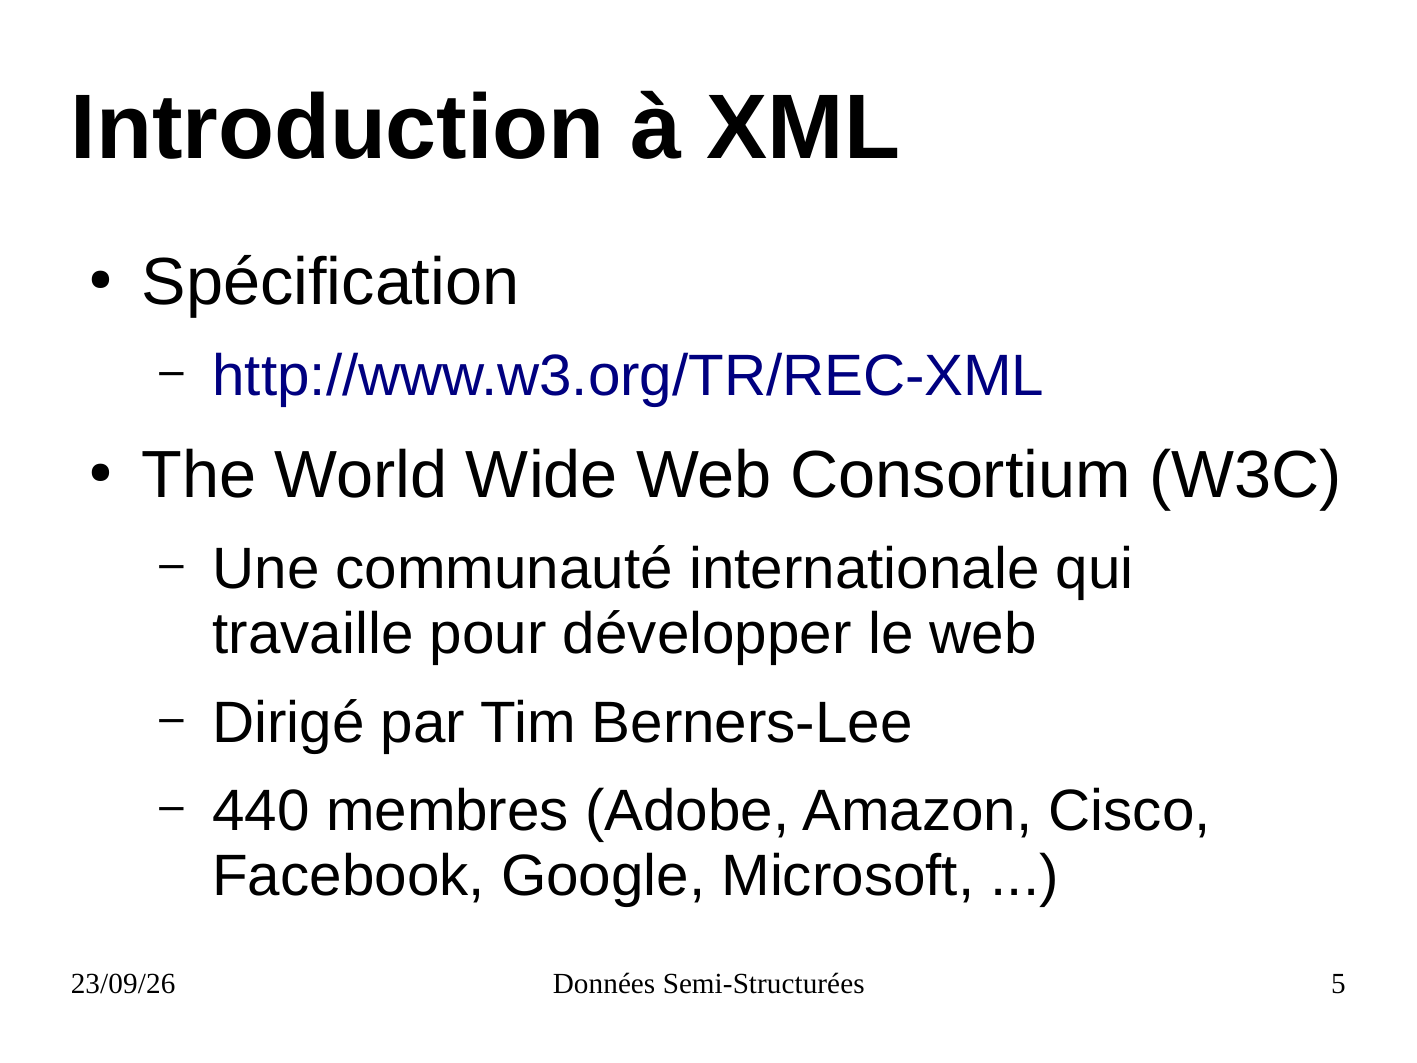

# Introduction à XML
Spécification
http://www.w3.org/TR/REC-XML
The World Wide Web Consortium (W3C)
Une communauté internationale qui travaille pour développer le web
Dirigé par Tim Berners-Lee
440 membres (Adobe, Amazon, Cisco, Facebook, Google, Microsoft, ...)
Données Semi-Structurées
5